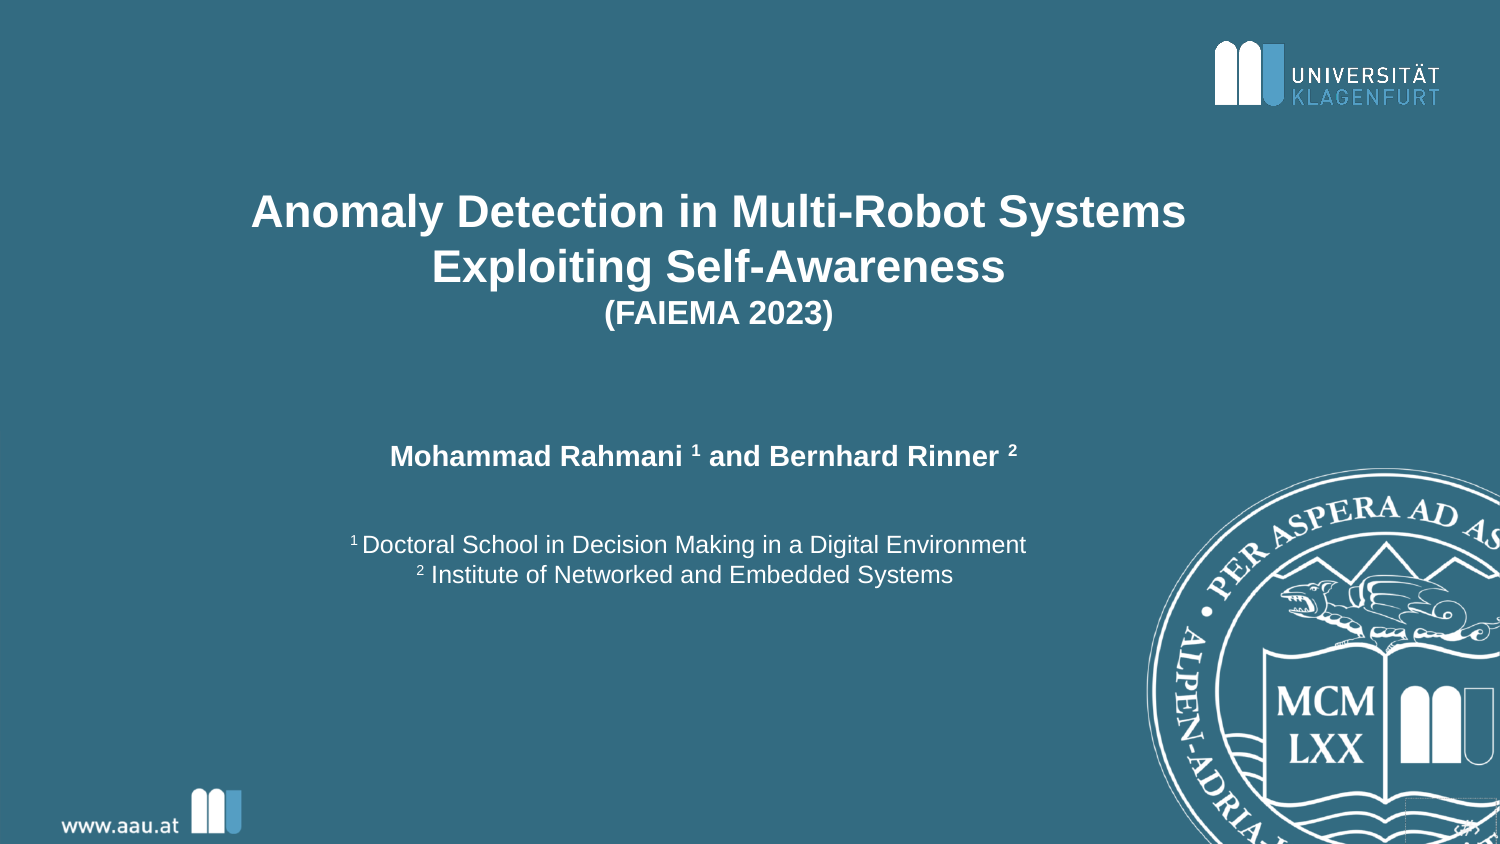

Anomaly Detection in Multi-Robot Systems
Exploiting Self-Awareness
(FAIEMA 2023)
Mohammad Rahmani 1 and Bernhard Rinner 2
# 1 Doctoral School in Decision Making in a Digital Environment
2 Institute of Networked and Embedded Systems